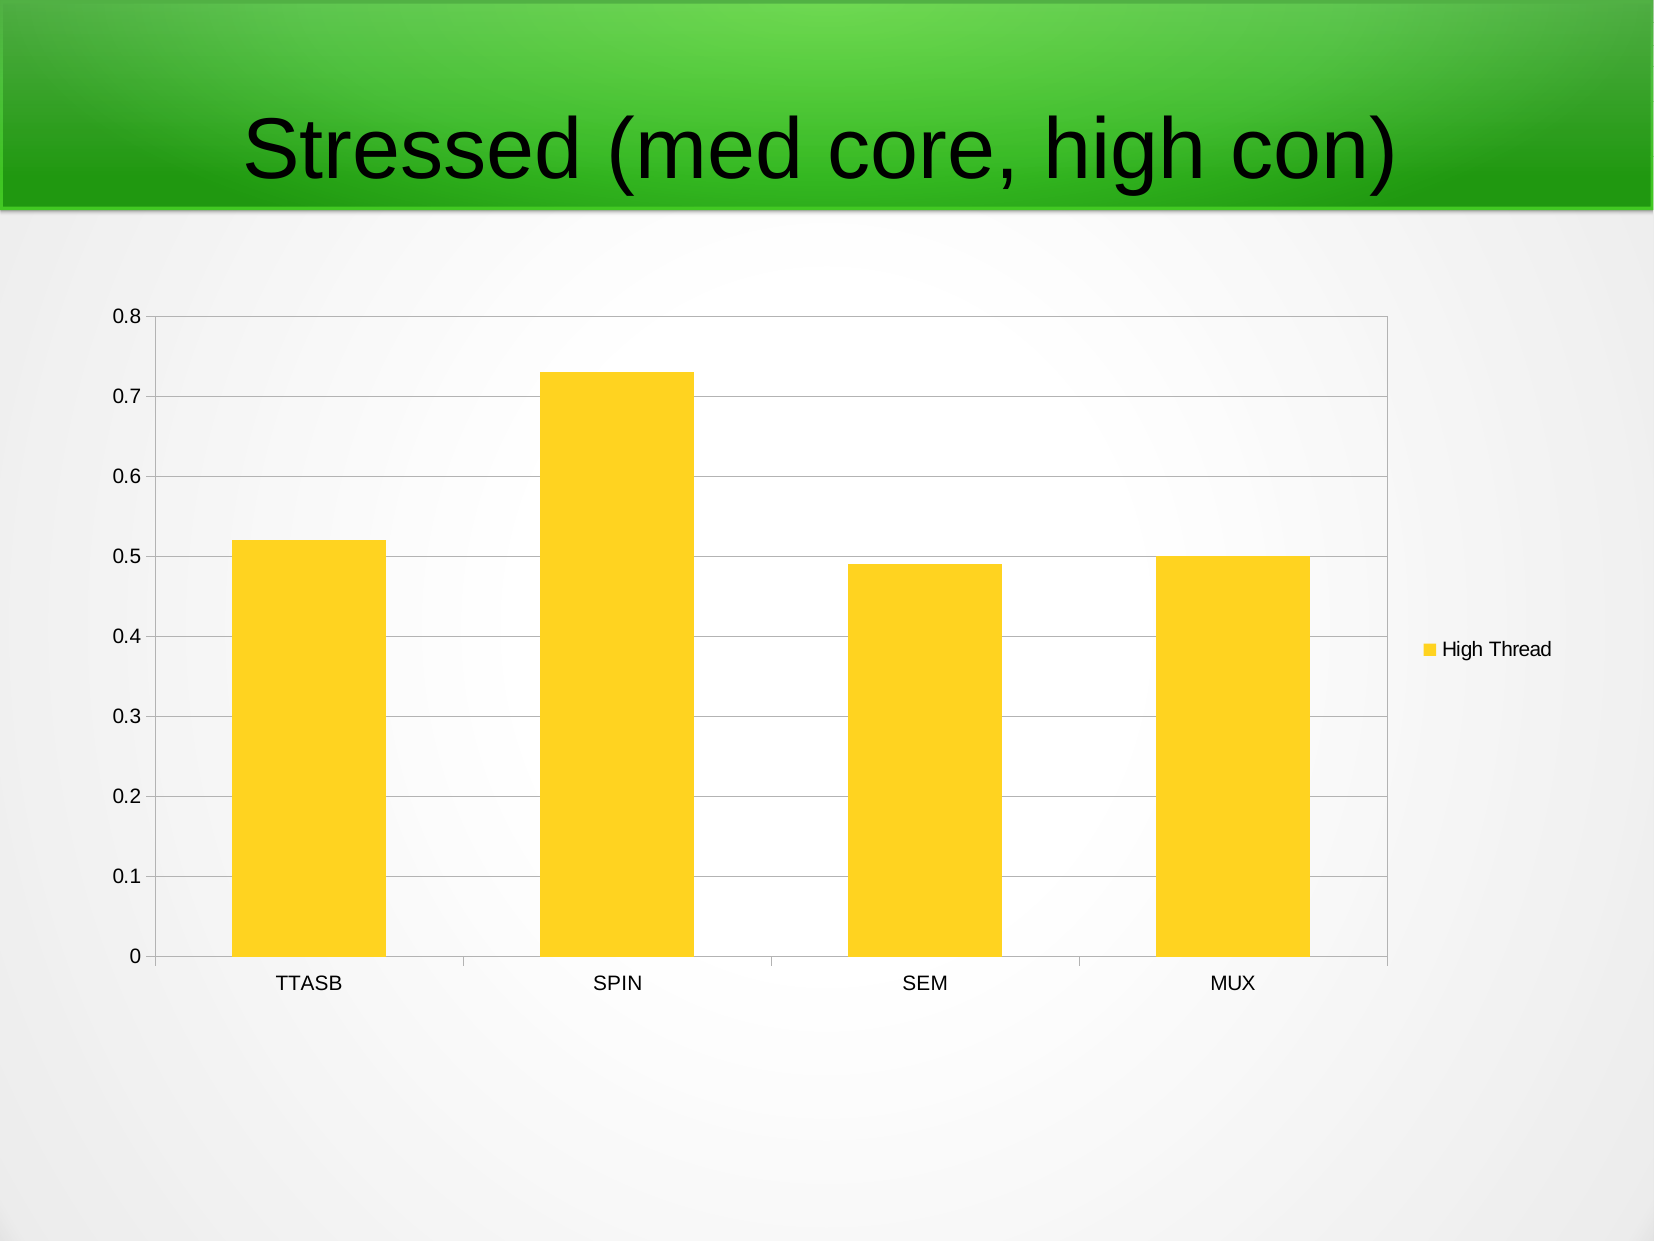

# Stressed (med core, high con)
### Chart
| Category | High Thread |
|---|---|
| TTASB | 0.52 |
| SPIN | 0.73 |
| SEM | 0.49 |
| MUX | 0.5 |